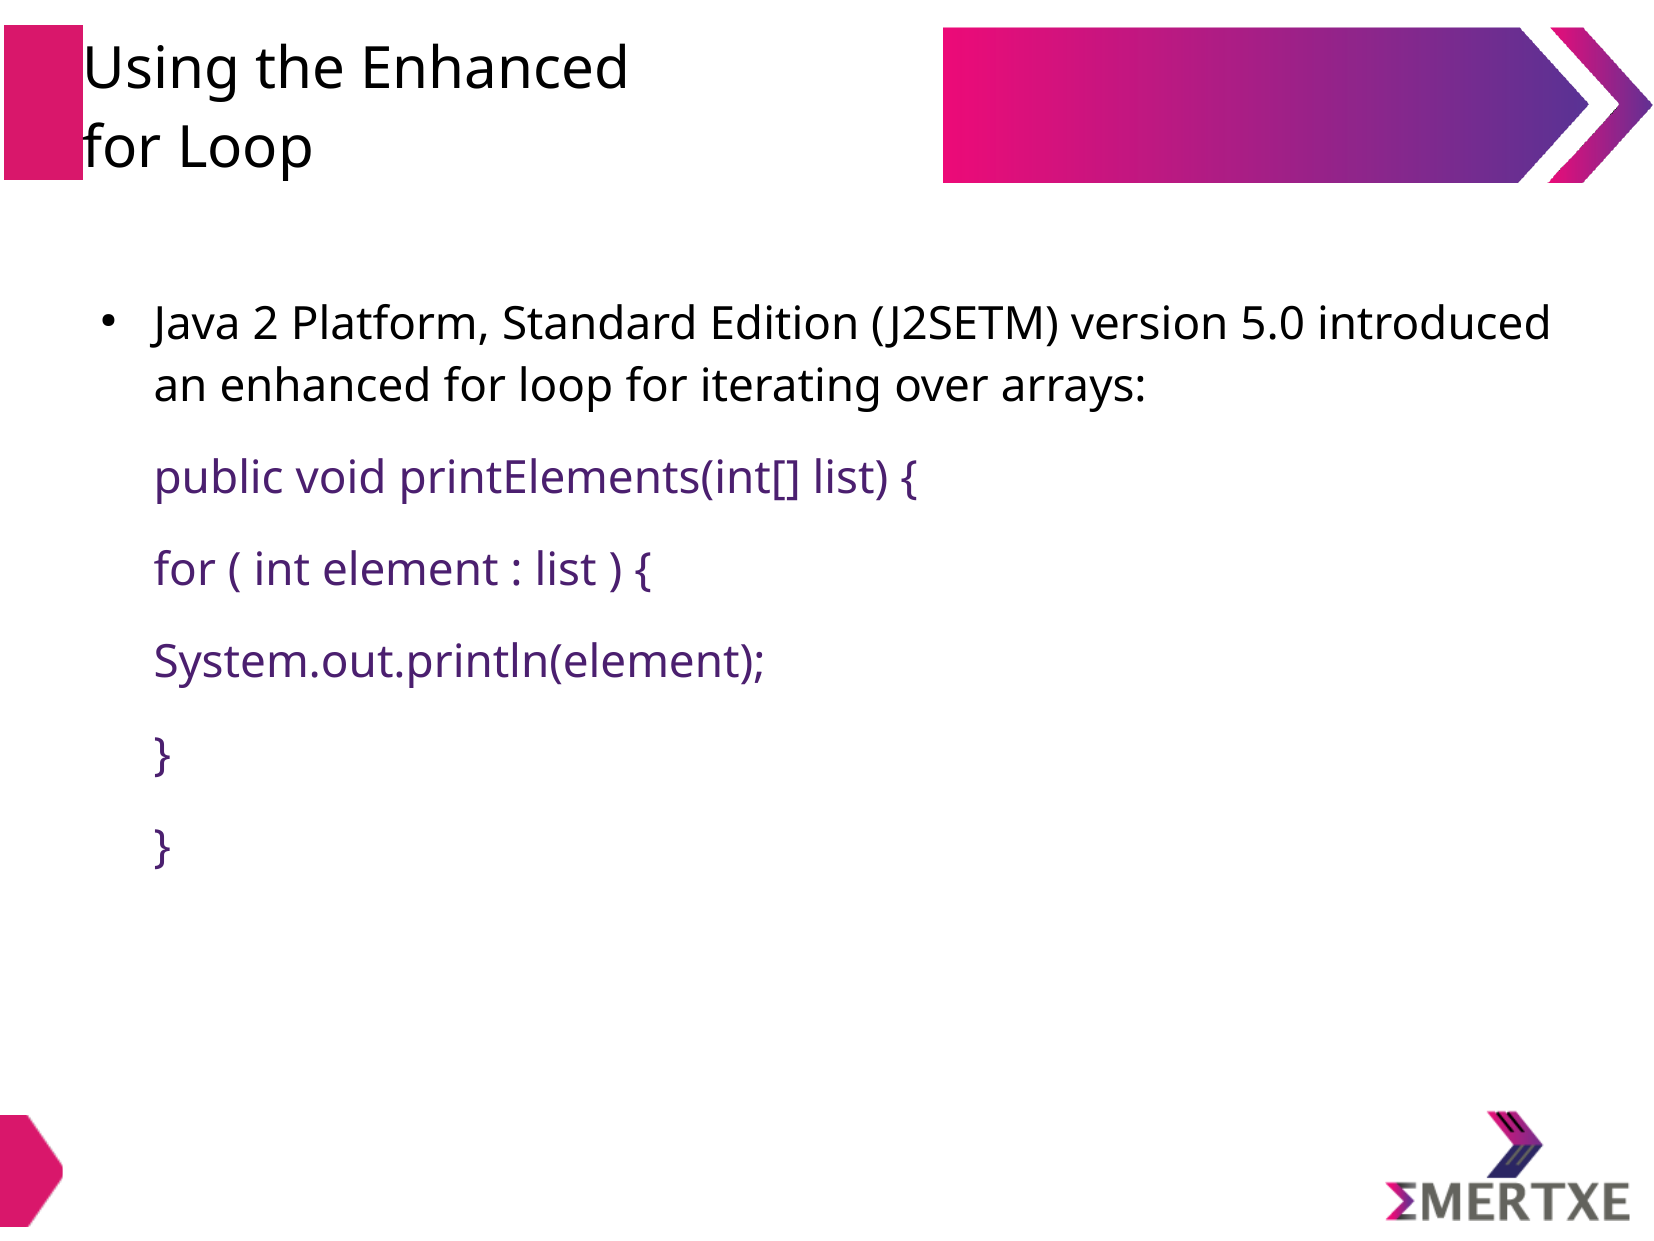

# Using the Enhanced for Loop
Java 2 Platform, Standard Edition (J2SETM) version 5.0 introduced an enhanced for loop for iterating over arrays:
public void printElements(int[] list) {
for ( int element : list ) {
System.out.println(element);
}
}